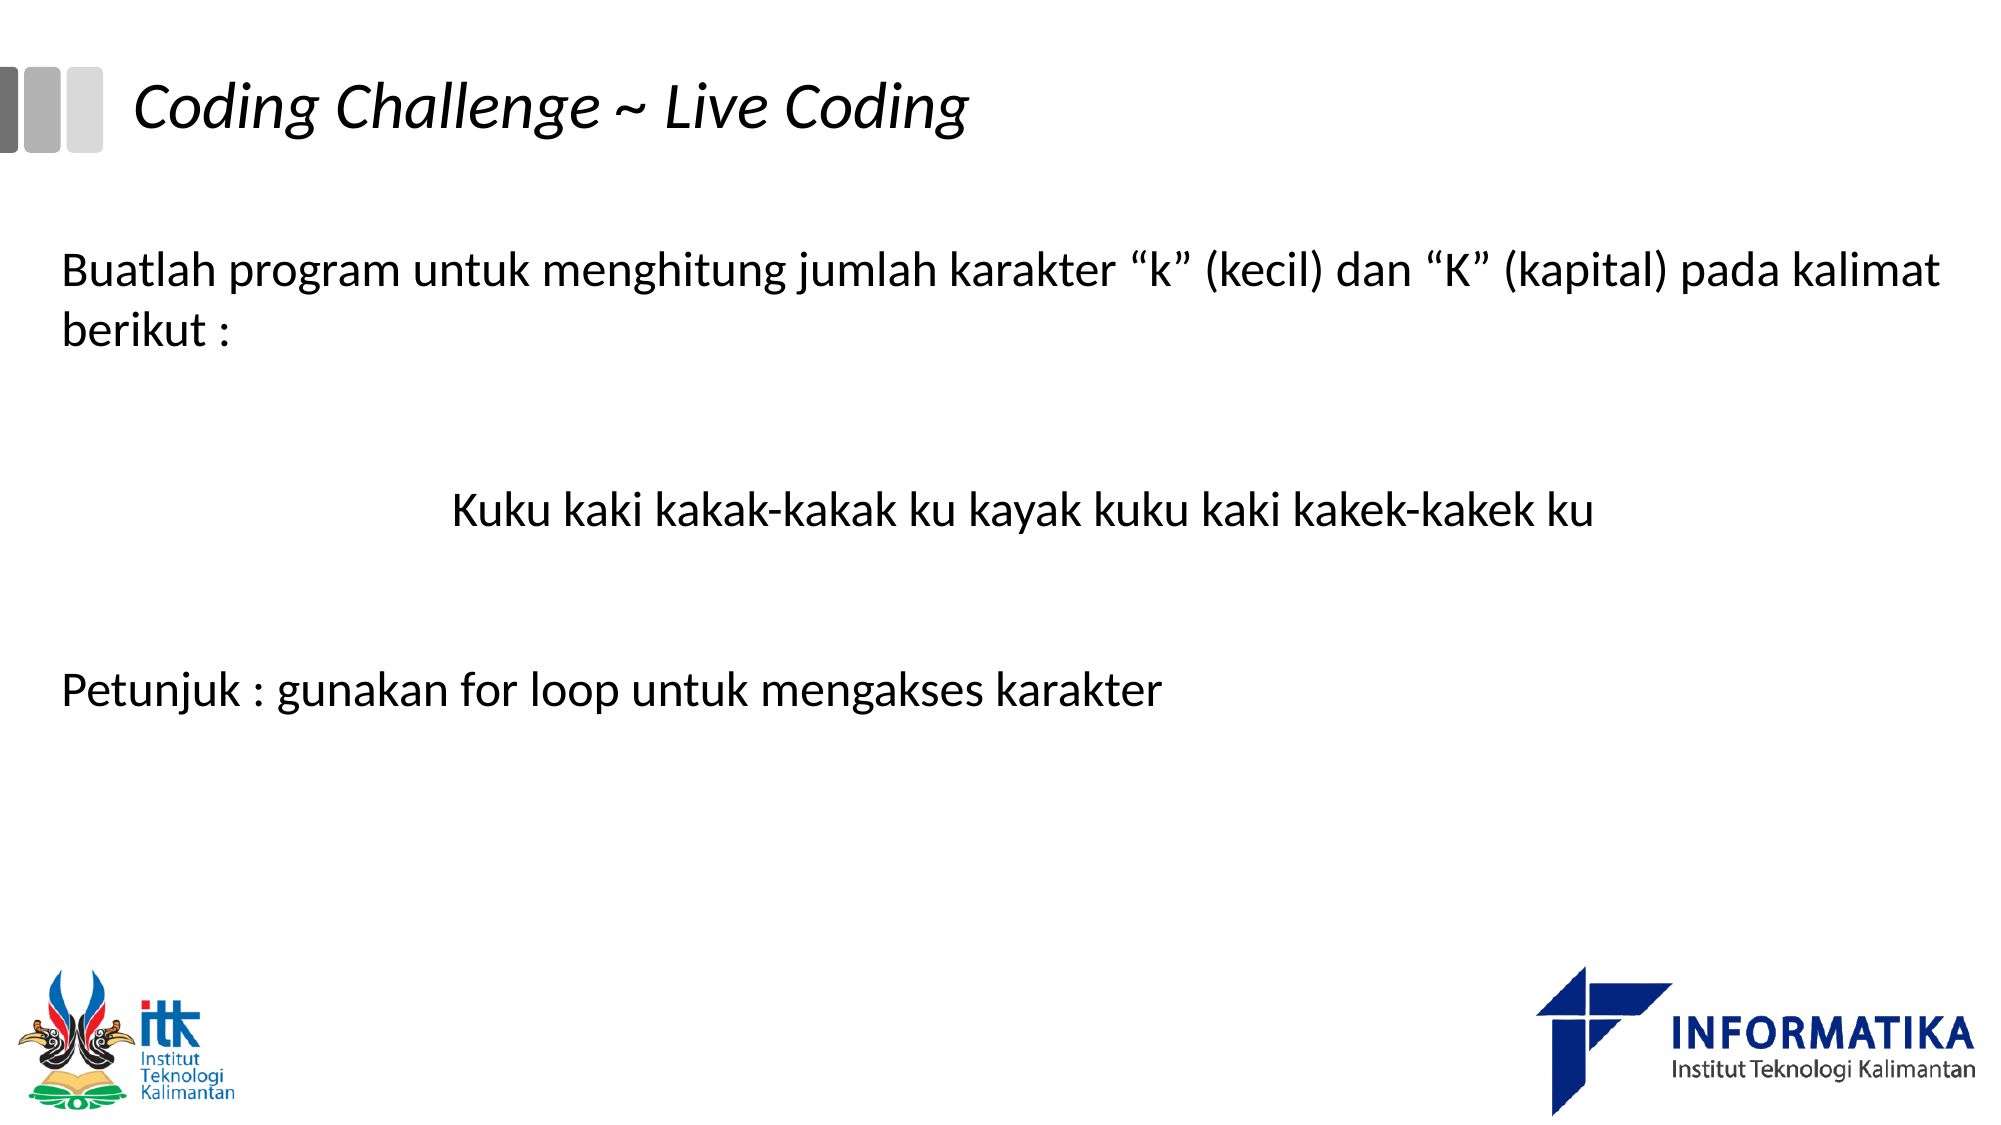

# Coding Challenge ~ Live Coding
Buatlah program untuk menghitung jumlah karakter “k” (kecil) dan “K” (kapital) pada kalimat berikut :
 Kuku kaki kakak-kakak ku kayak kuku kaki kakek-kakek ku
Petunjuk : gunakan for loop untuk mengakses karakter